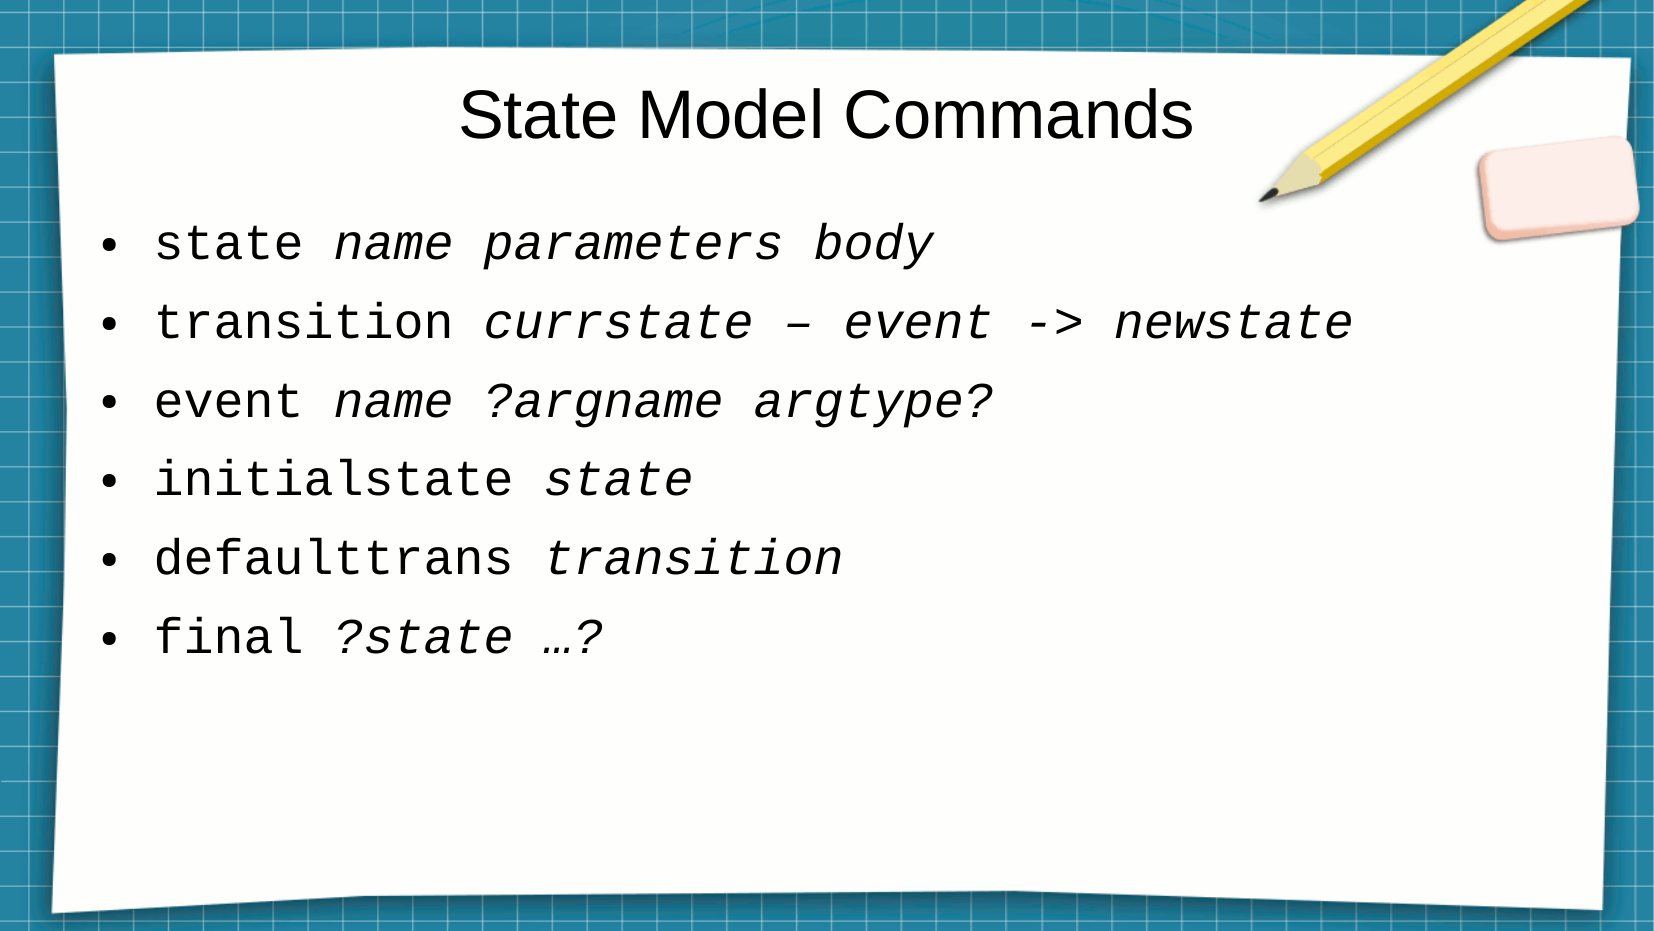

# State Model Commands
state name parameters body
transition currstate – event -> newstate
event name ?argname argtype?
initialstate state
defaulttrans transition
final ?state …?